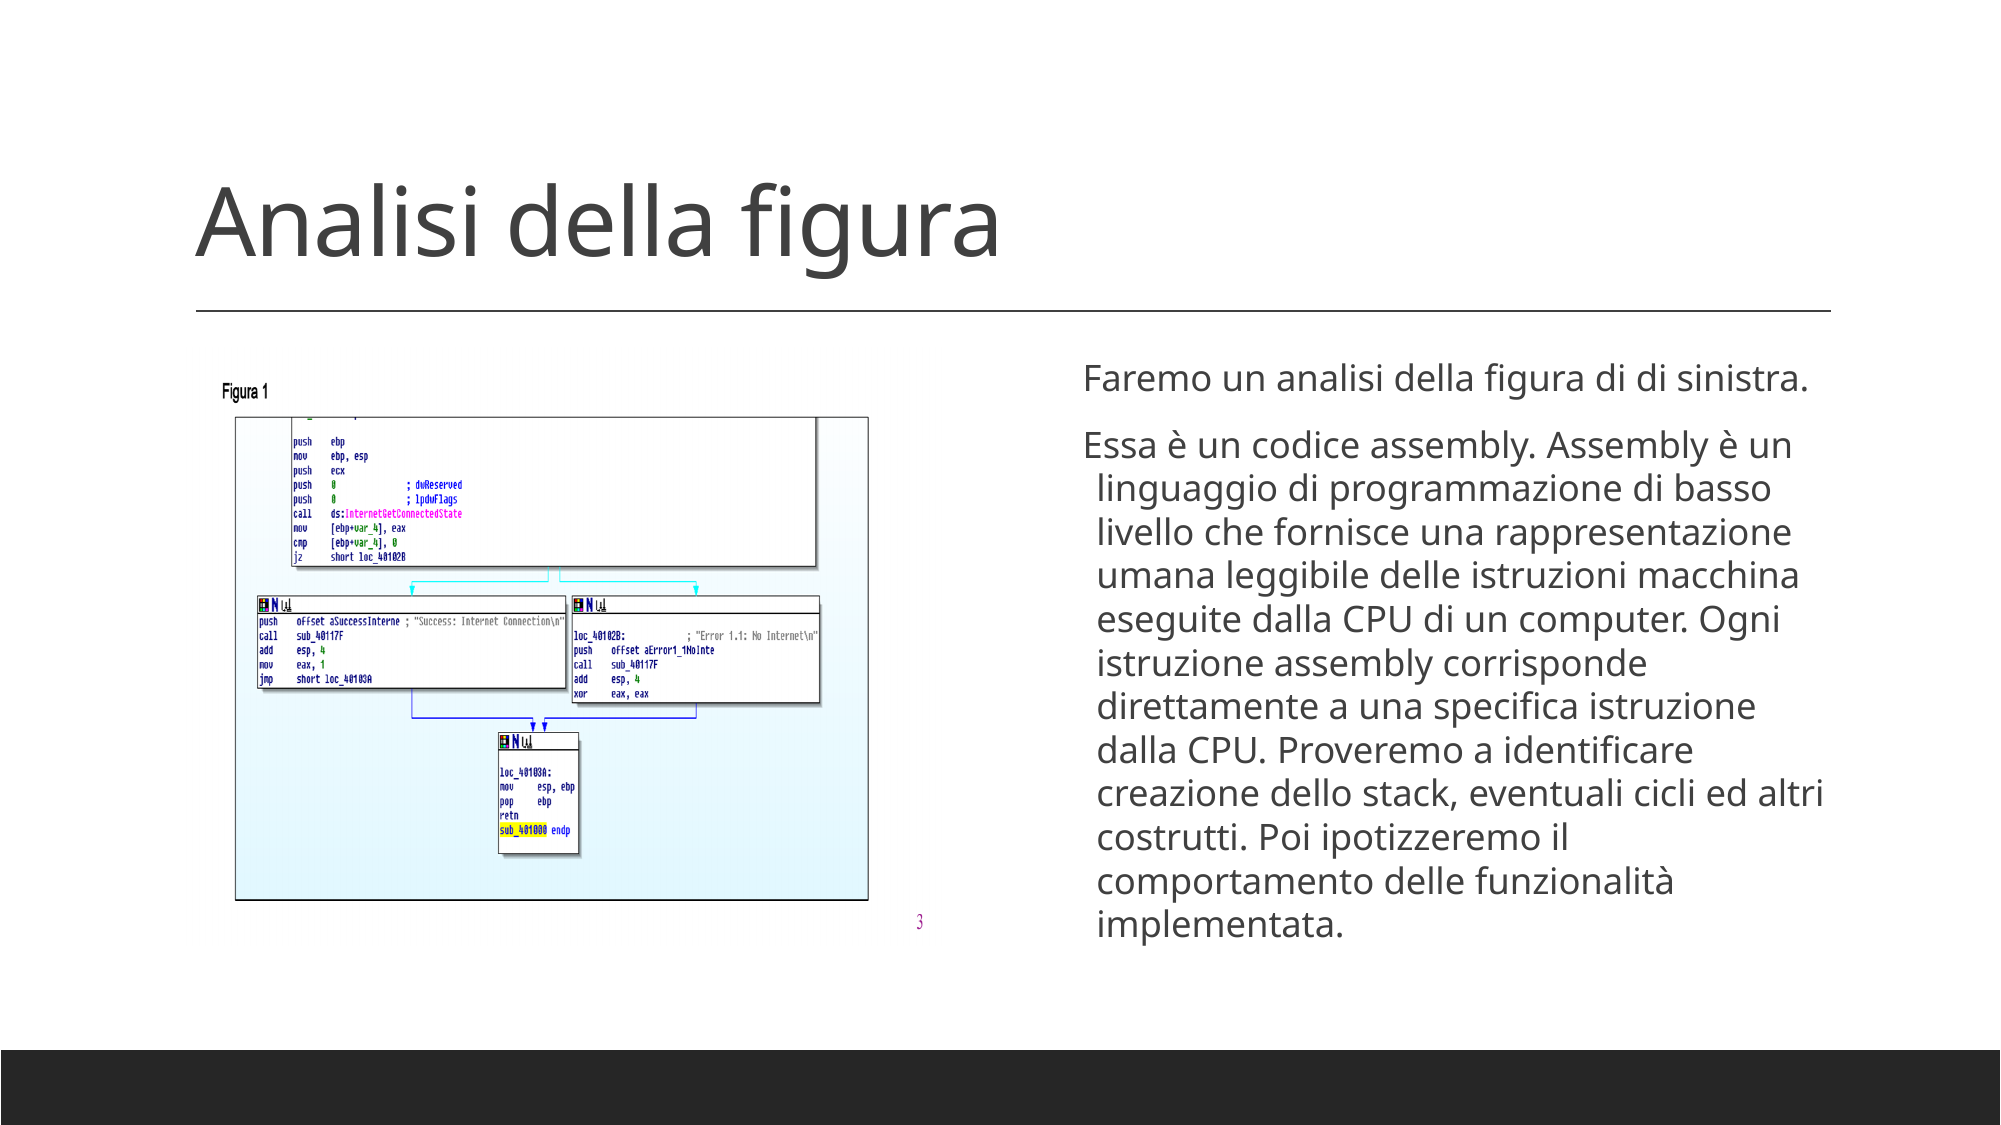

# Analisi della figura
Faremo un analisi della figura di di sinistra.
Essa è un codice assembly. Assembly è un linguaggio di programmazione di basso livello che fornisce una rappresentazione umana leggibile delle istruzioni macchina eseguite dalla CPU di un computer. Ogni istruzione assembly corrisponde direttamente a una specifica istruzione dalla CPU. Proveremo a identificare creazione dello stack, eventuali cicli ed altri costrutti. Poi ipotizzeremo il comportamento delle funzionalità implementata.